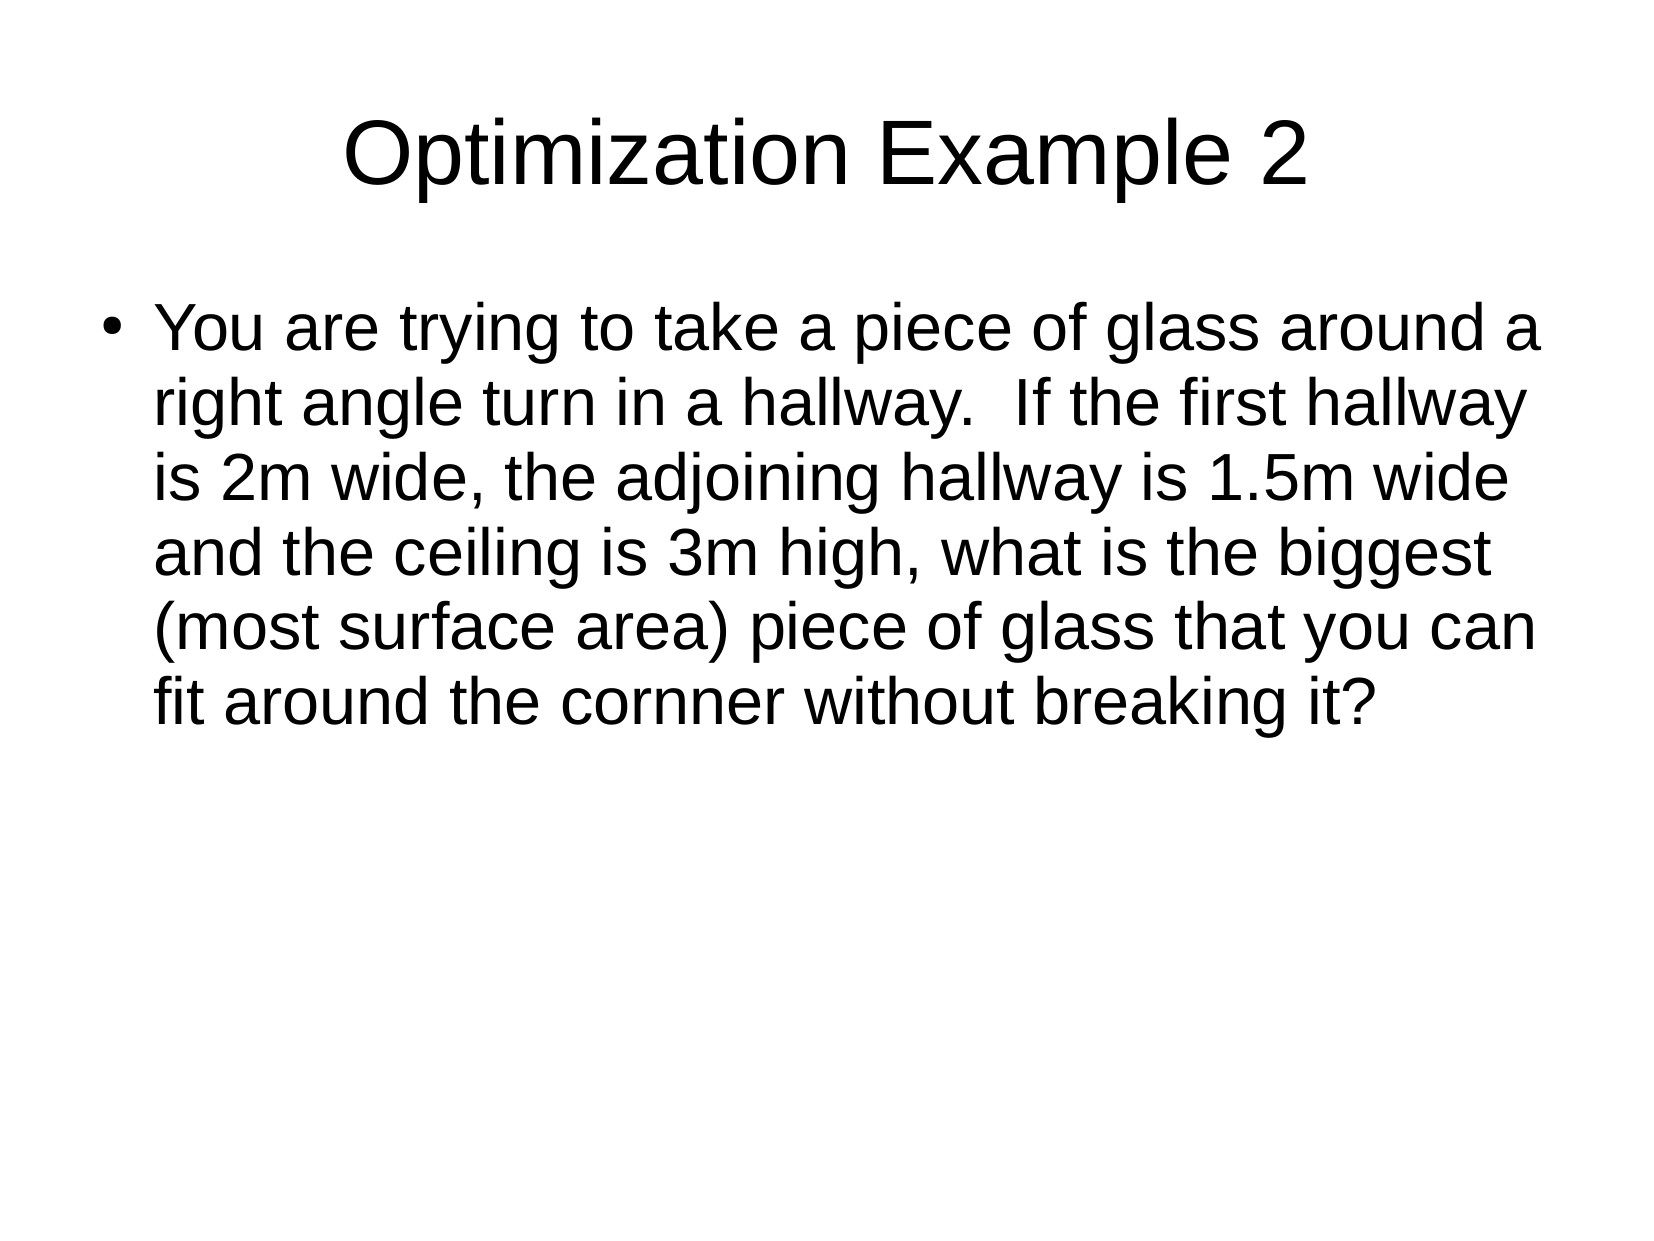

# Optimization Example 2
You are trying to take a piece of glass around a right angle turn in a hallway. If the first hallway is 2m wide, the adjoining hallway is 1.5m wide and the ceiling is 3m high, what is the biggest (most surface area) piece of glass that you can fit around the cornner without breaking it?